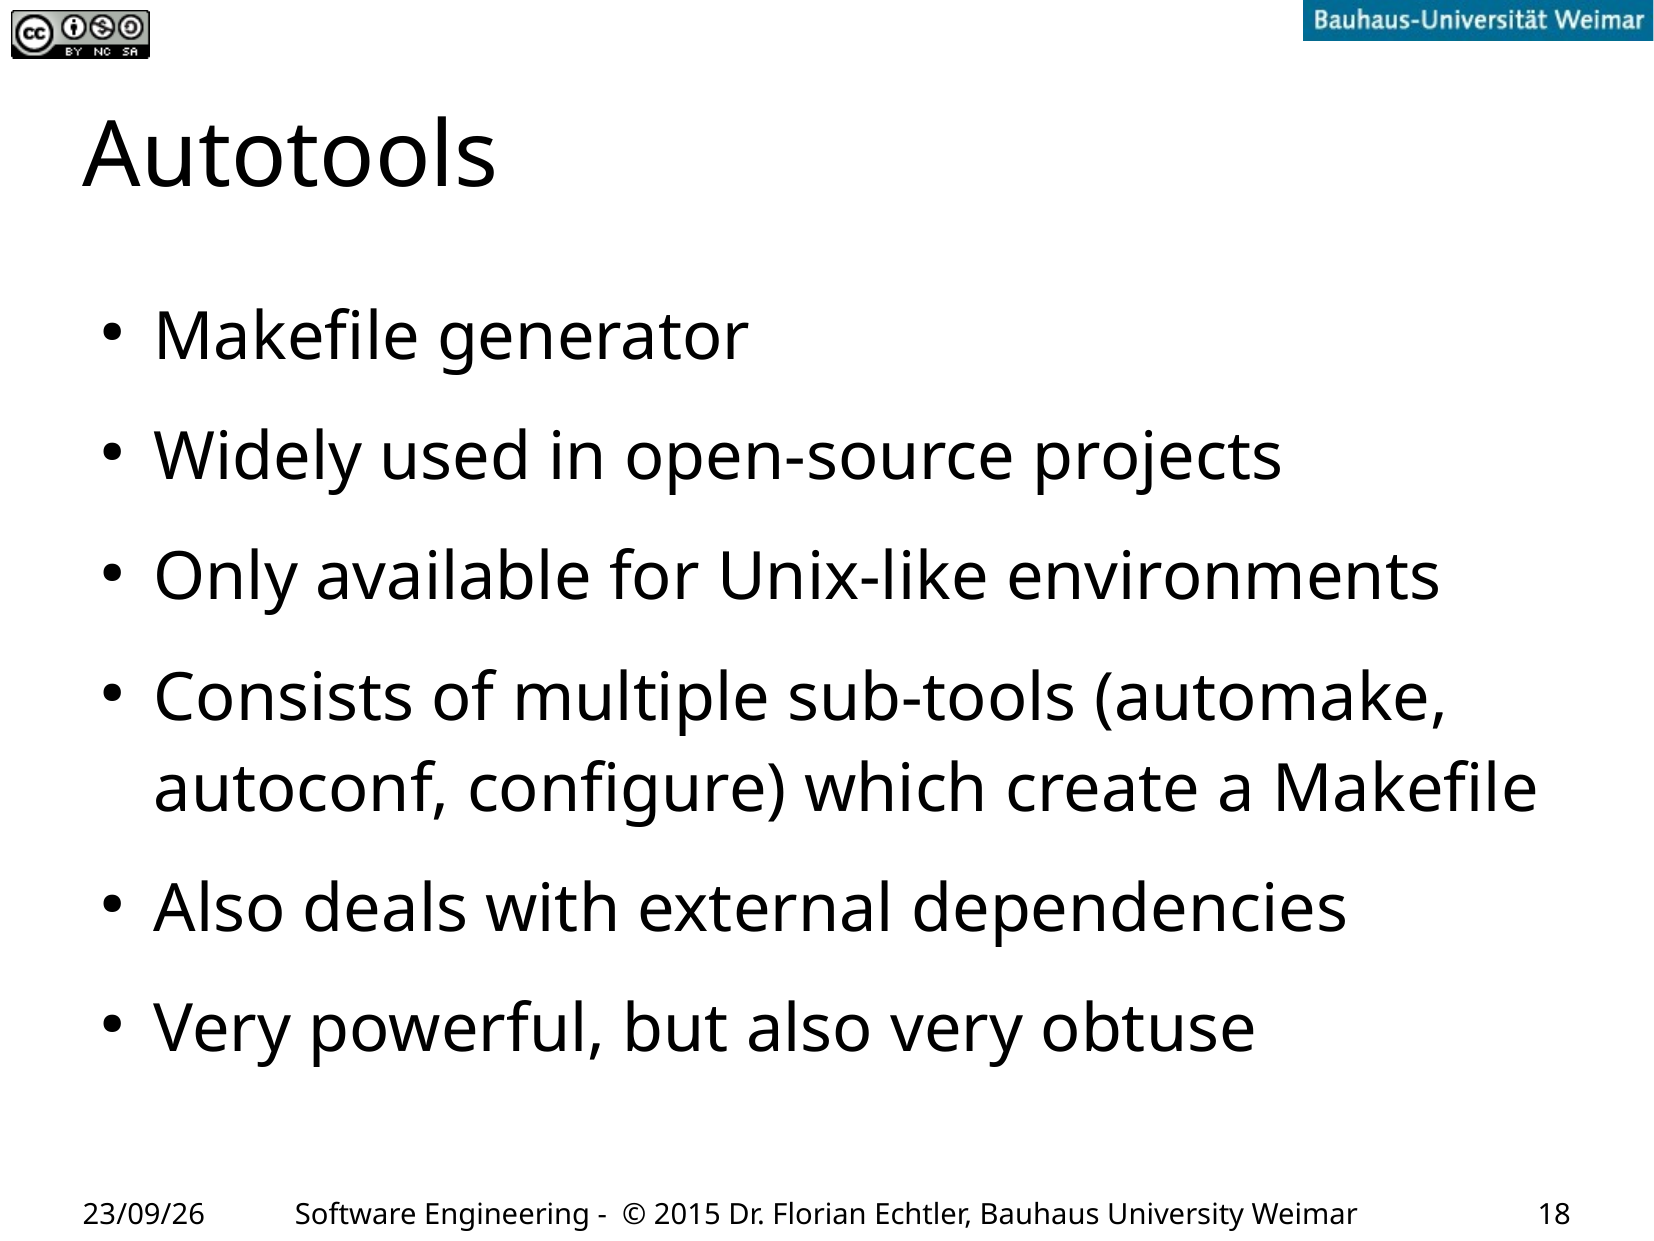

# Autotools
Makefile generator
Widely used in open-source projects
Only available for Unix-like environments
Consists of multiple sub-tools (automake, autoconf, configure) which create a Makefile
Also deals with external dependencies
Very powerful, but also very obtuse
Software Engineering - © 2015 Dr. Florian Echtler, Bauhaus University Weimar
18